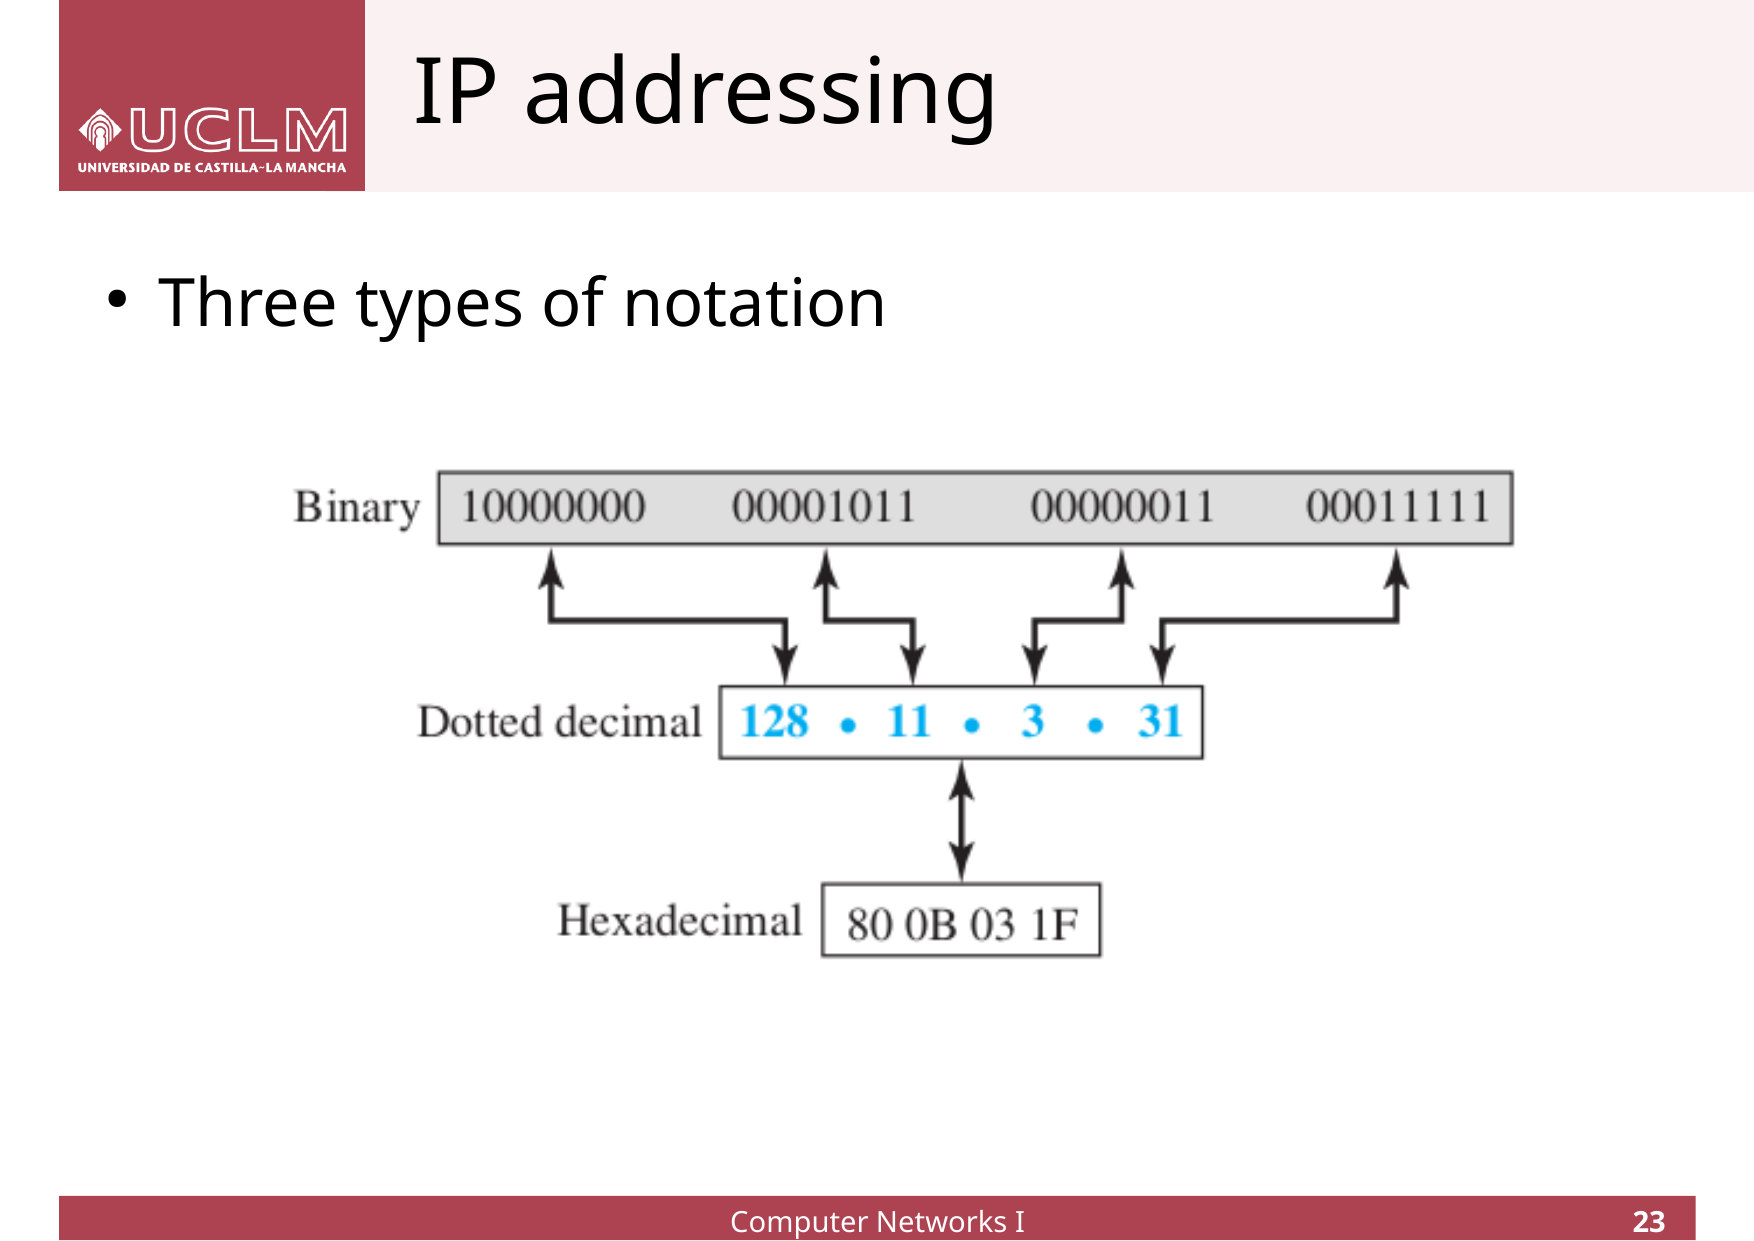

# IP addressing
Three types of notation
Computer Networks I
23